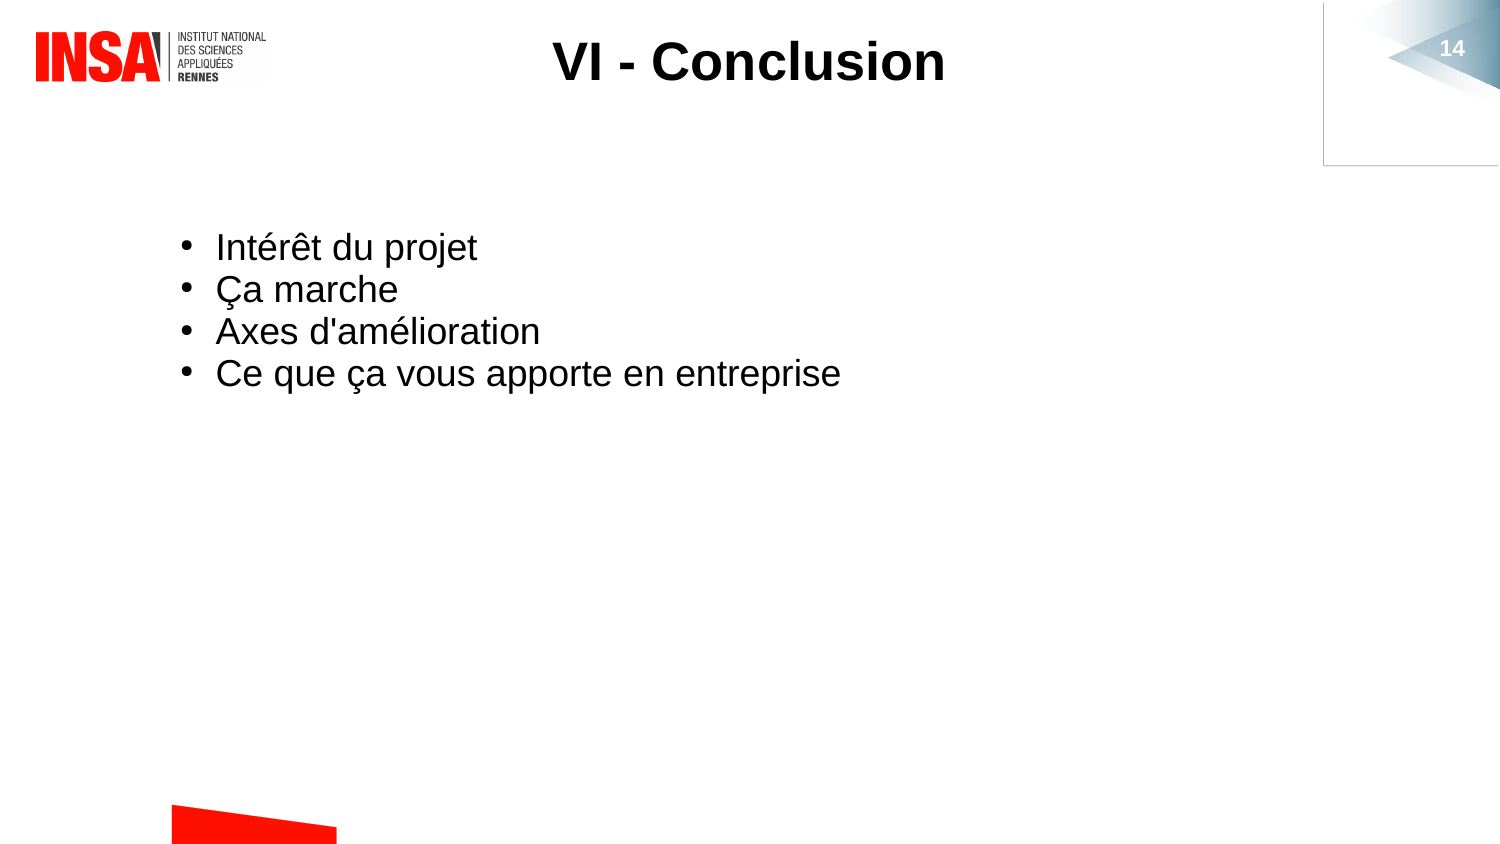

VI - Conclusion
Intérêt du projet
Ça marche
Axes d'amélioration
Ce que ça vous apporte en entreprise